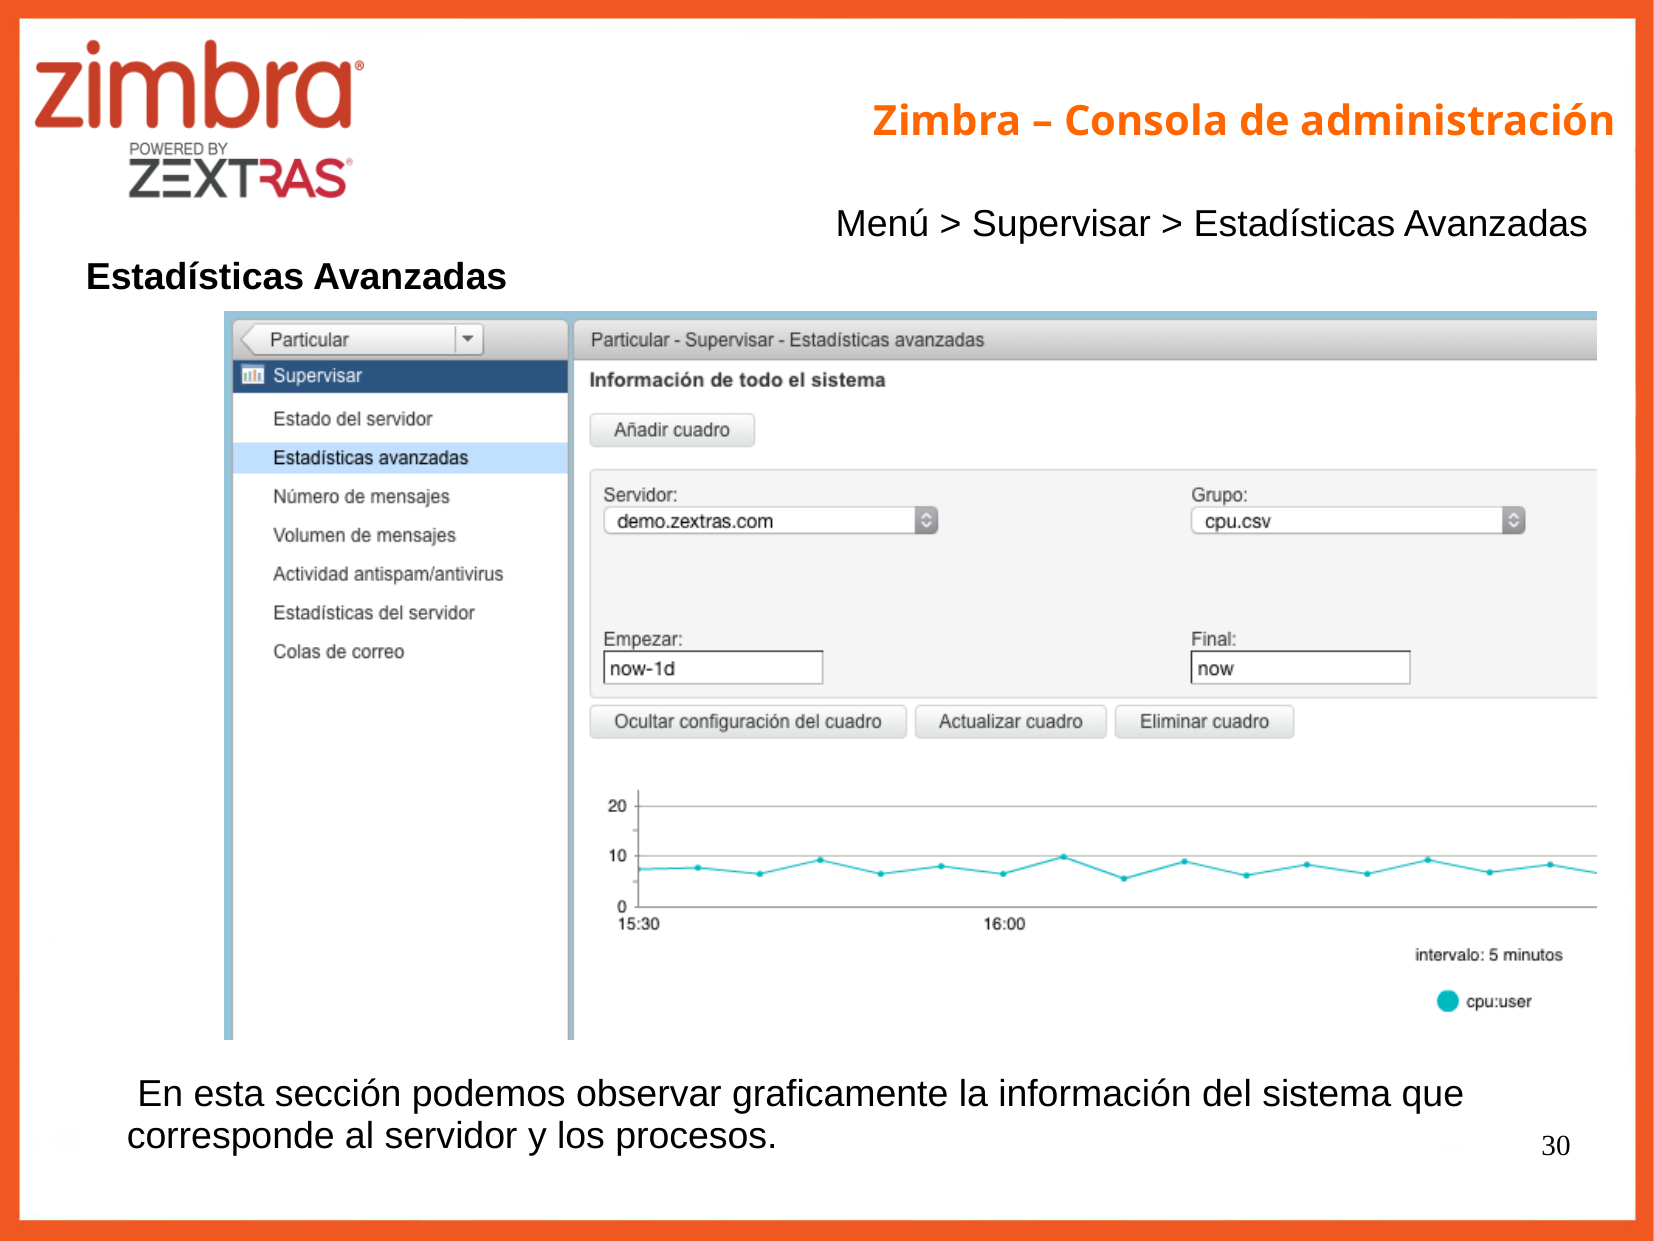

Zimbra – Consola de administración
Menú > Supervisar > Estadísticas Avanzadas
Estadísticas Avanzadas
 En esta sección podemos observar graficamente la información del sistema que corresponde al servidor y los procesos.
30